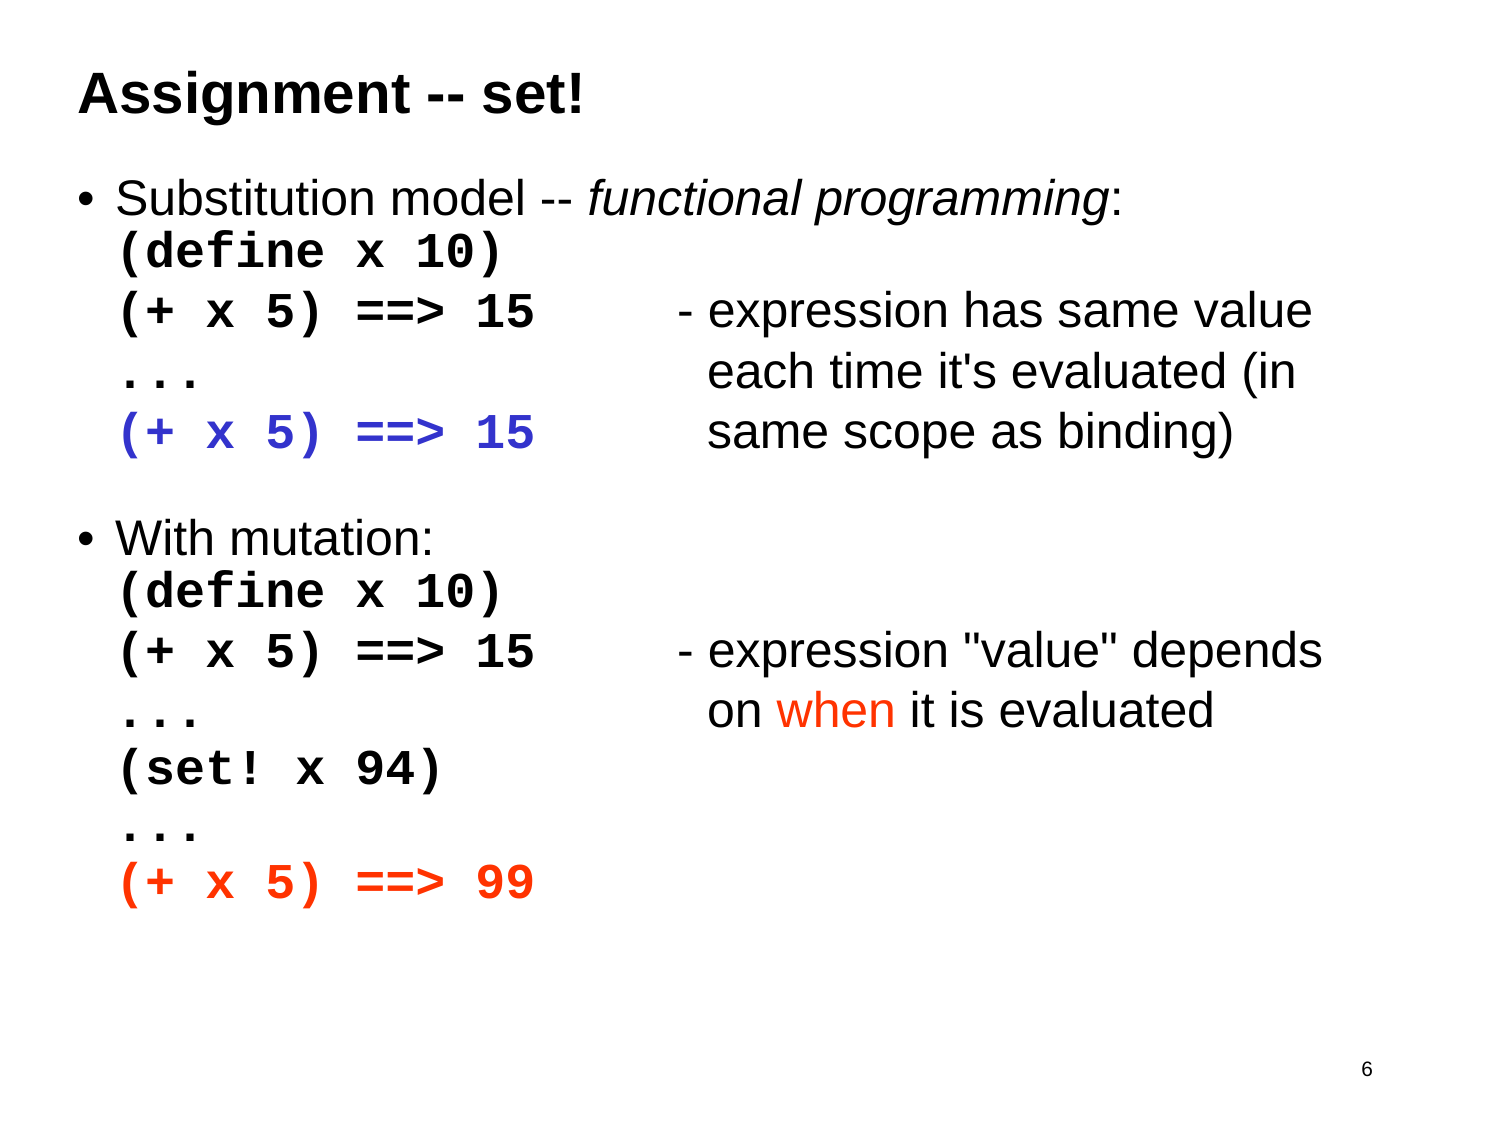

# Assignment -- set!
Substitution model -- functional programming:
(define x 10)
(+ x 5) ==> 15	- expression has same value
...				 each time it's evaluated (in
(+ x 5) ==> 15 	 same scope as binding)
With mutation:
(define x 10)
(+ x 5) ==> 15 	- expression "value" depends
...				 on when it is evaluated
(set! x 94)
...
(+ x 5) ==> 99
6